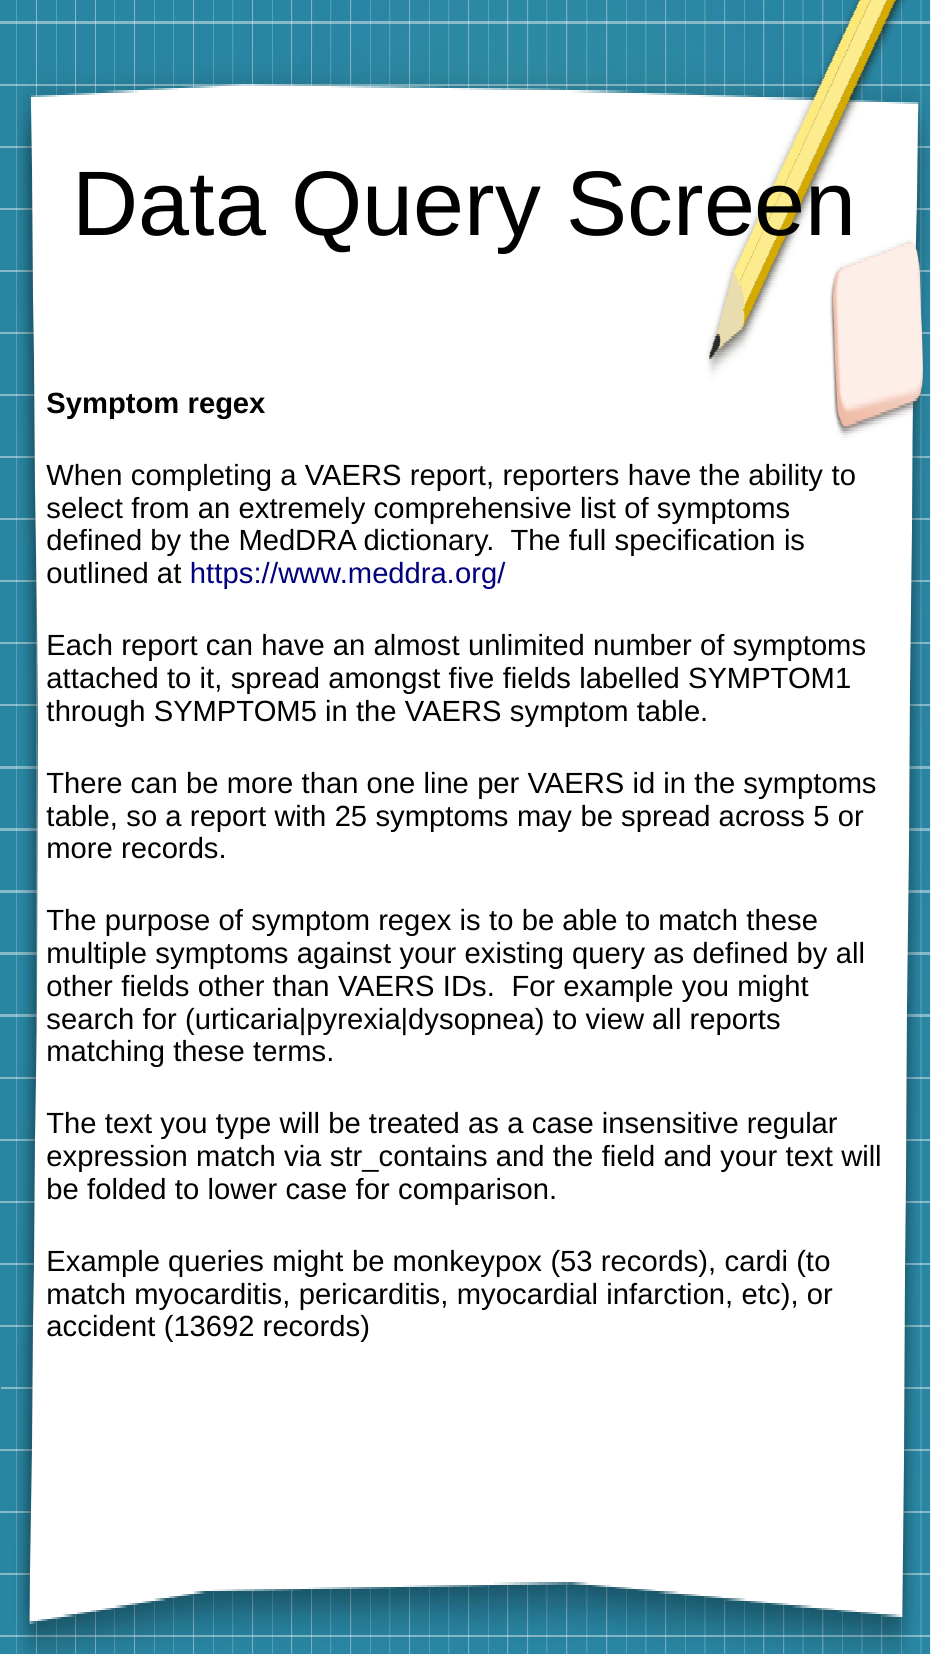

# Data Query Screen
Symptom regex
When completing a VAERS report, reporters have the ability to select from an extremely comprehensive list of symptoms defined by the MedDRA dictionary. The full specification is outlined at https://www.meddra.org/
Each report can have an almost unlimited number of symptoms attached to it, spread amongst five fields labelled SYMPTOM1 through SYMPTOM5 in the VAERS symptom table.
There can be more than one line per VAERS id in the symptoms table, so a report with 25 symptoms may be spread across 5 or more records.
The purpose of symptom regex is to be able to match these multiple symptoms against your existing query as defined by all other fields other than VAERS IDs. For example you might search for (urticaria|pyrexia|dysopnea) to view all reports matching these terms.
The text you type will be treated as a case insensitive regular expression match via str_contains and the field and your text will be folded to lower case for comparison.
Example queries might be monkeypox (53 records), cardi (to match myocarditis, pericarditis, myocardial infarction, etc), or accident (13692 records)